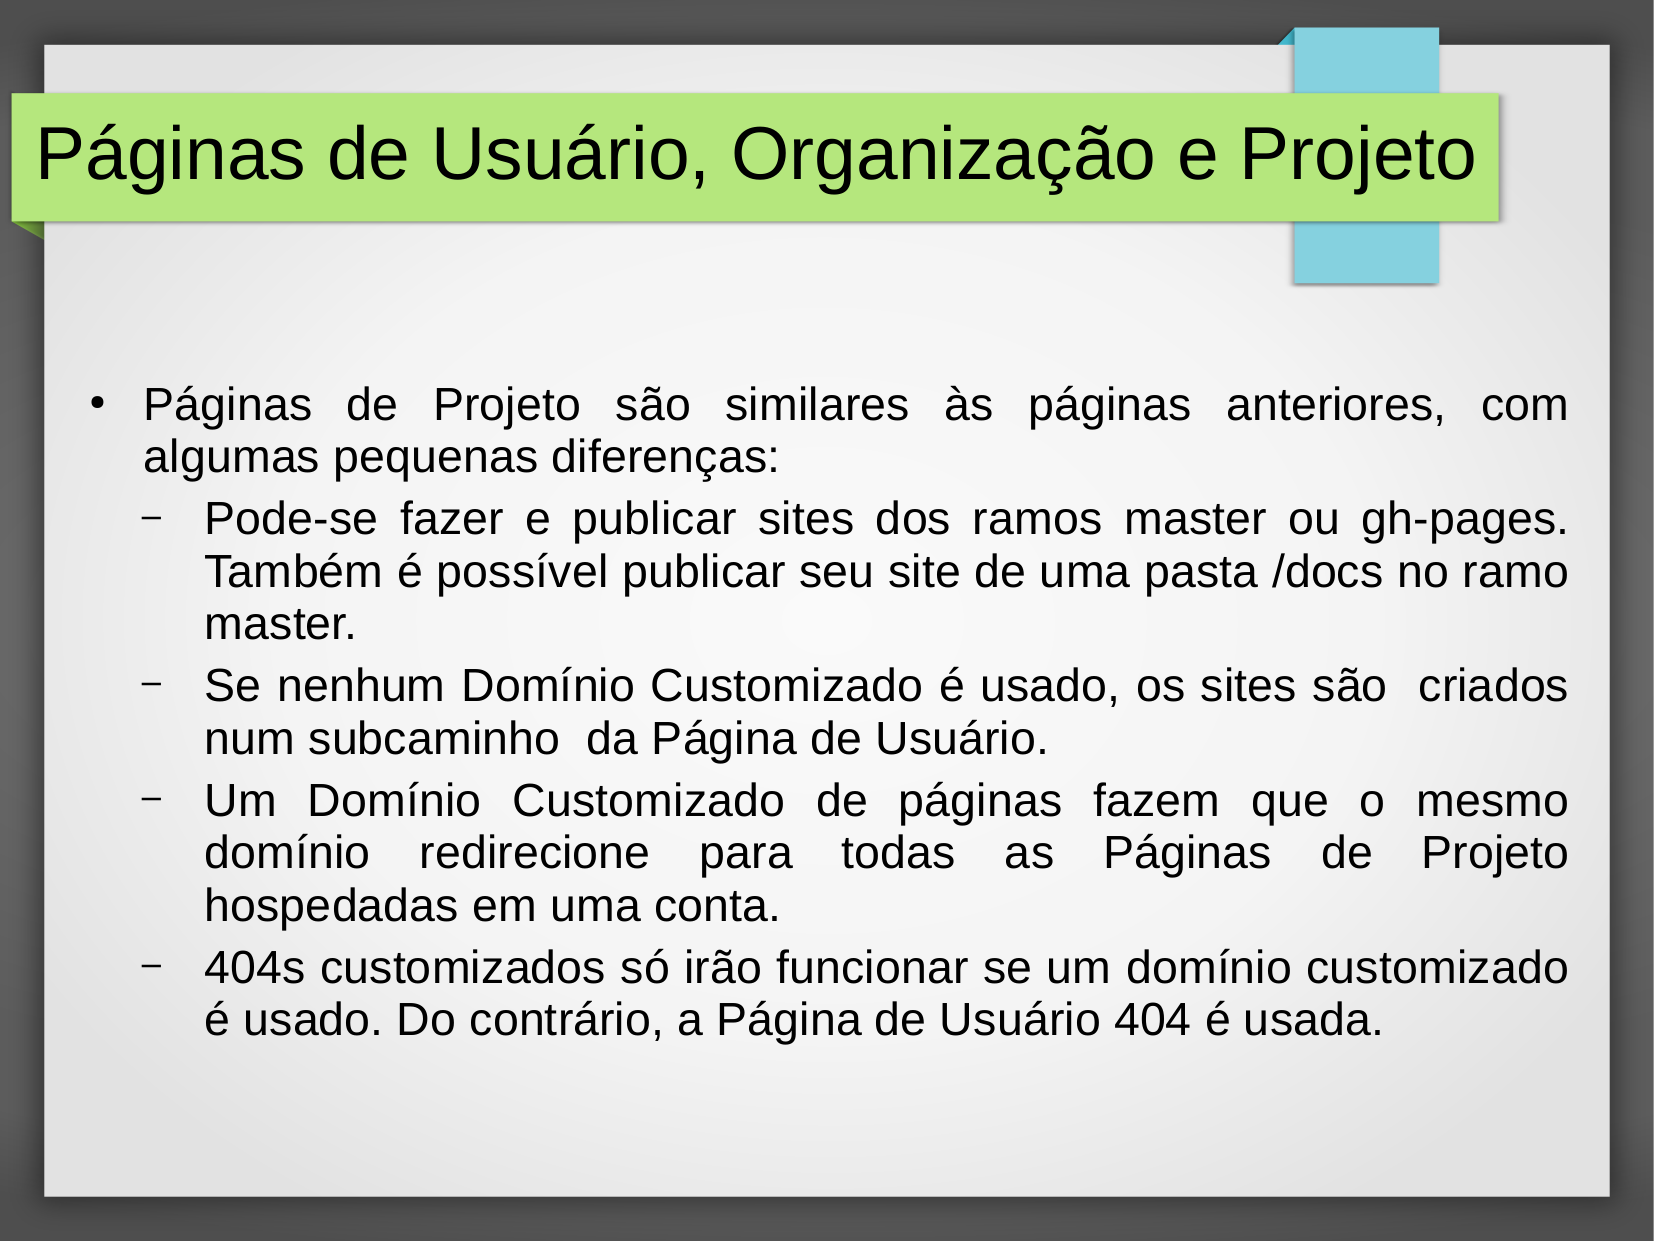

# Páginas de Usuário, Organização e Projeto
Páginas de Projeto são similares às páginas anteriores, com algumas pequenas diferenças:
Pode-se fazer e publicar sites dos ramos master ou gh-pages. Também é possível publicar seu site de uma pasta /docs no ramo master.
Se nenhum Domínio Customizado é usado, os sites são criados num subcaminho da Página de Usuário.
Um Domínio Customizado de páginas fazem que o mesmo domínio redirecione para todas as Páginas de Projeto hospedadas em uma conta.
404s customizados só irão funcionar se um domínio customizado é usado. Do contrário, a Página de Usuário 404 é usada.